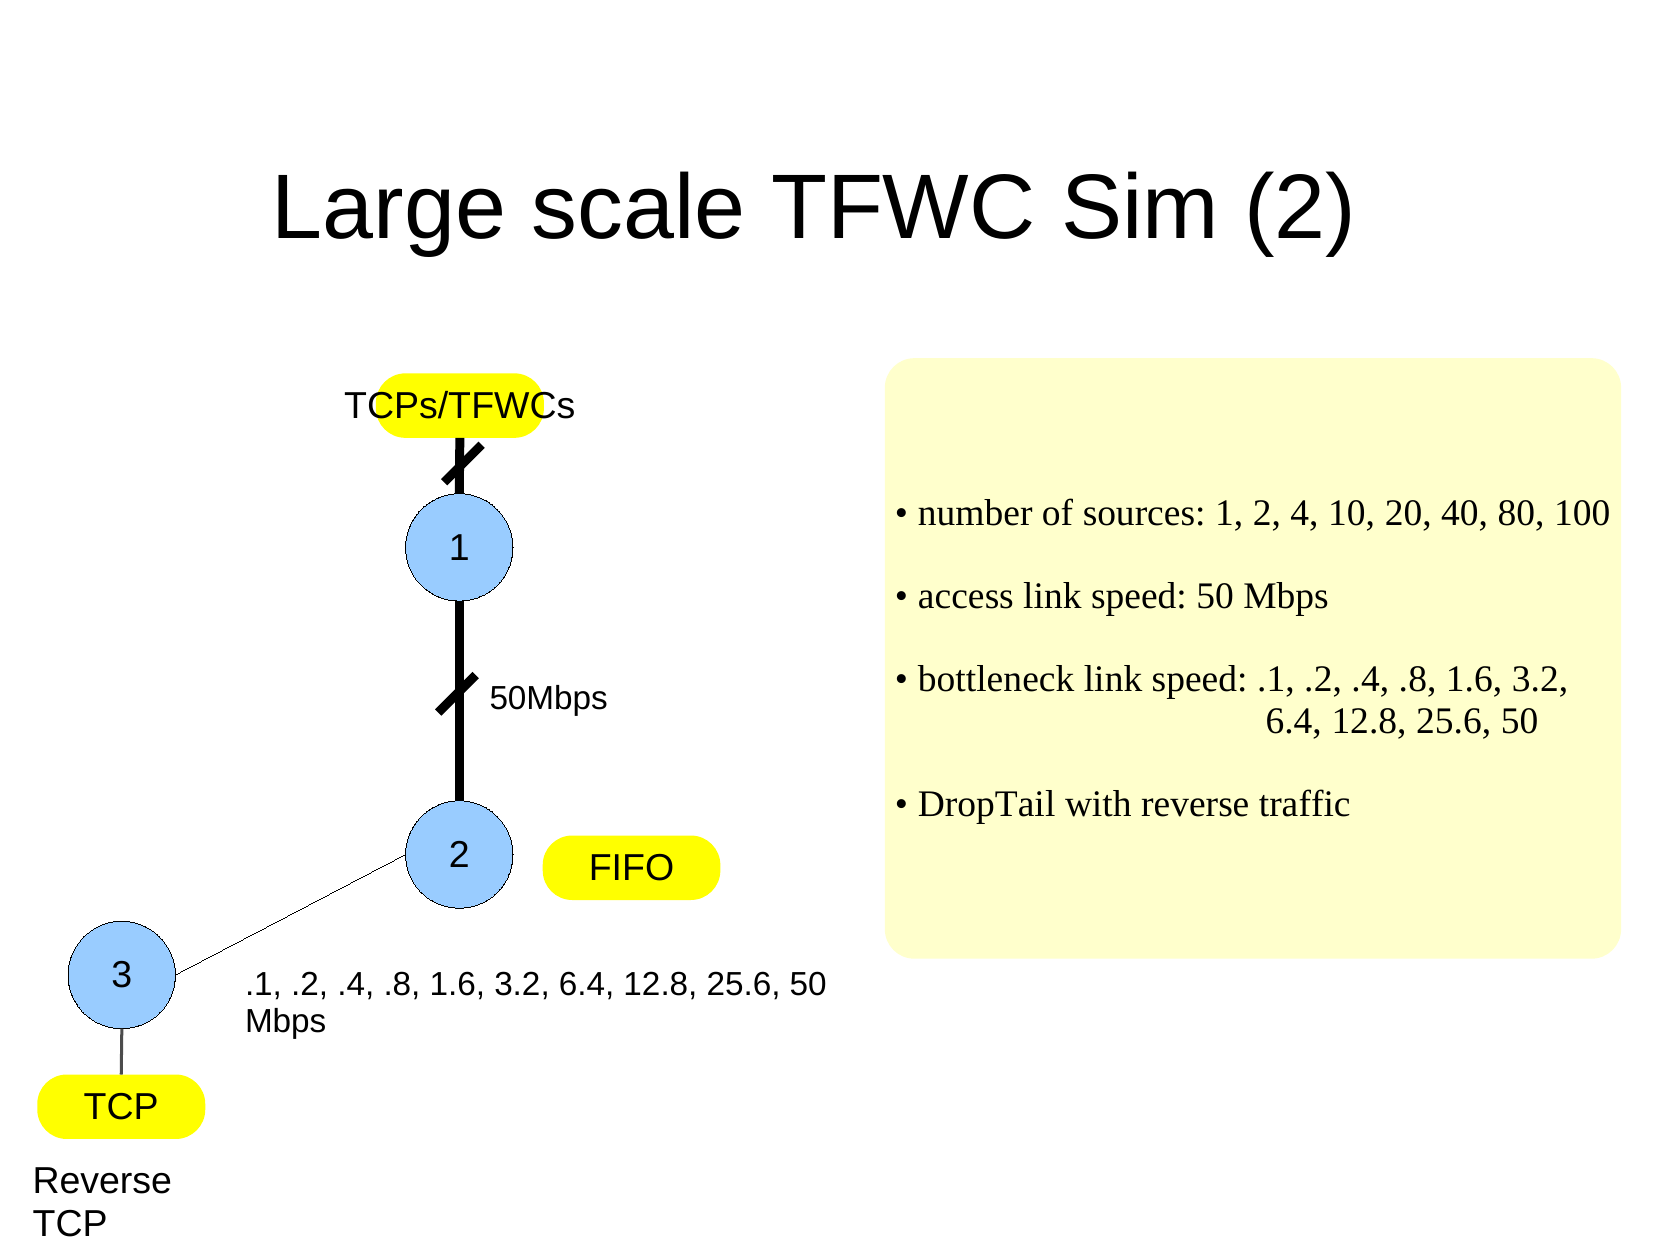

# Large scale TFWC Sim (2)
• number of sources: 1, 2, 4, 10, 20, 40, 80, 100
• access link speed: 50 Mbps
• bottleneck link speed: .1, .2, .4, .8, 1.6, 3.2,
 6.4, 12.8, 25.6, 50
• DropTail with reverse traffic
TCPs/TFWCs
1
50Mbps
2
FIFO
3
.1, .2, .4, .8, 1.6, 3.2, 6.4, 12.8, 25.6, 50 Mbps
TCP
Reverse TCP